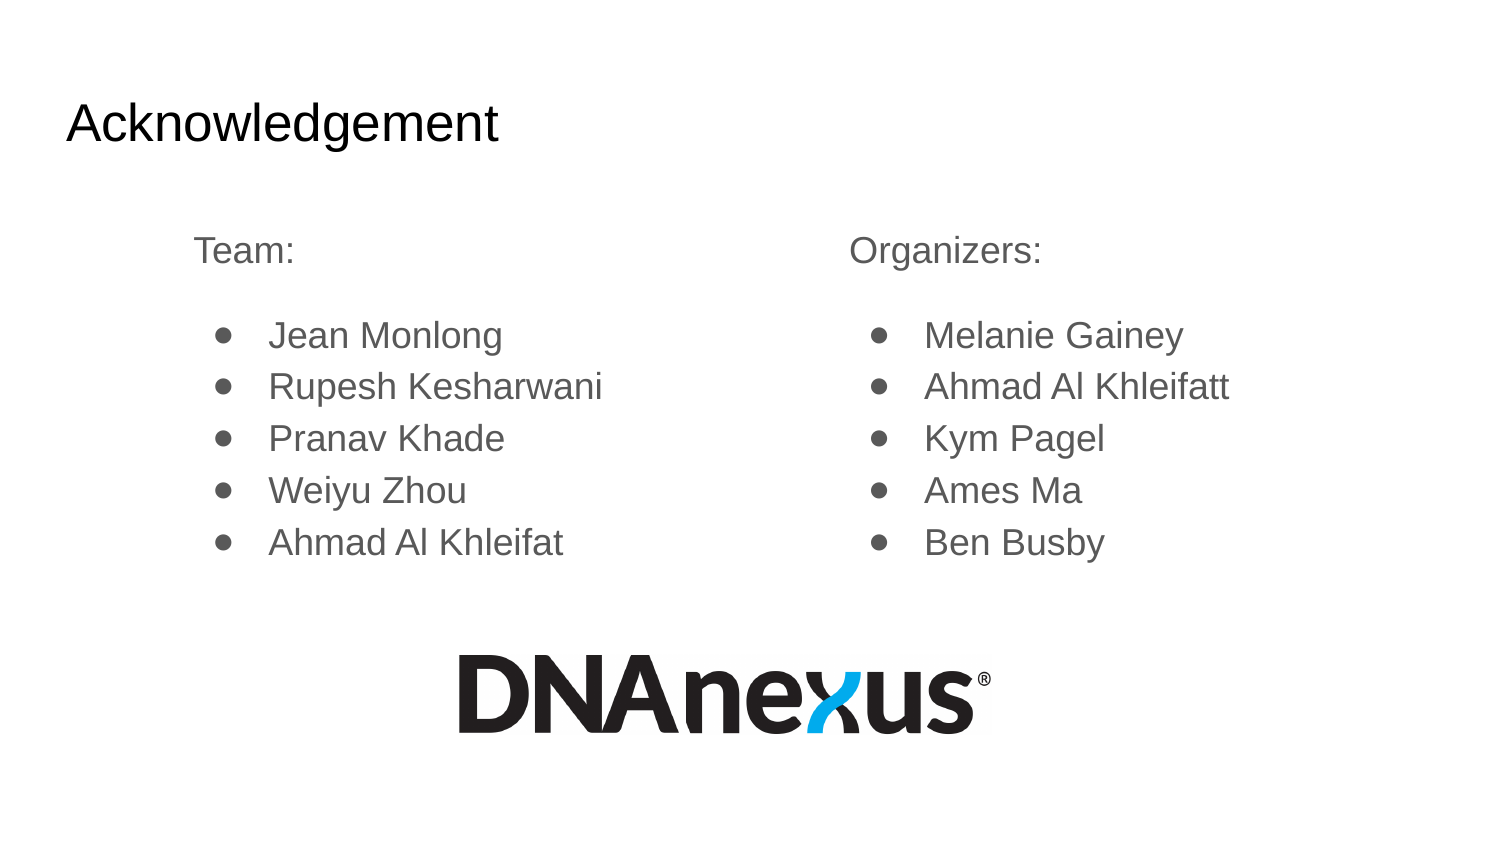

# Acknowledgement
Team:
Jean Monlong
Rupesh Kesharwani
Pranav Khade
Weiyu Zhou
Ahmad Al Khleifat
Organizers:
Melanie Gainey
Ahmad Al Khleifatt
Kym Pagel
Ames Ma
Ben Busby